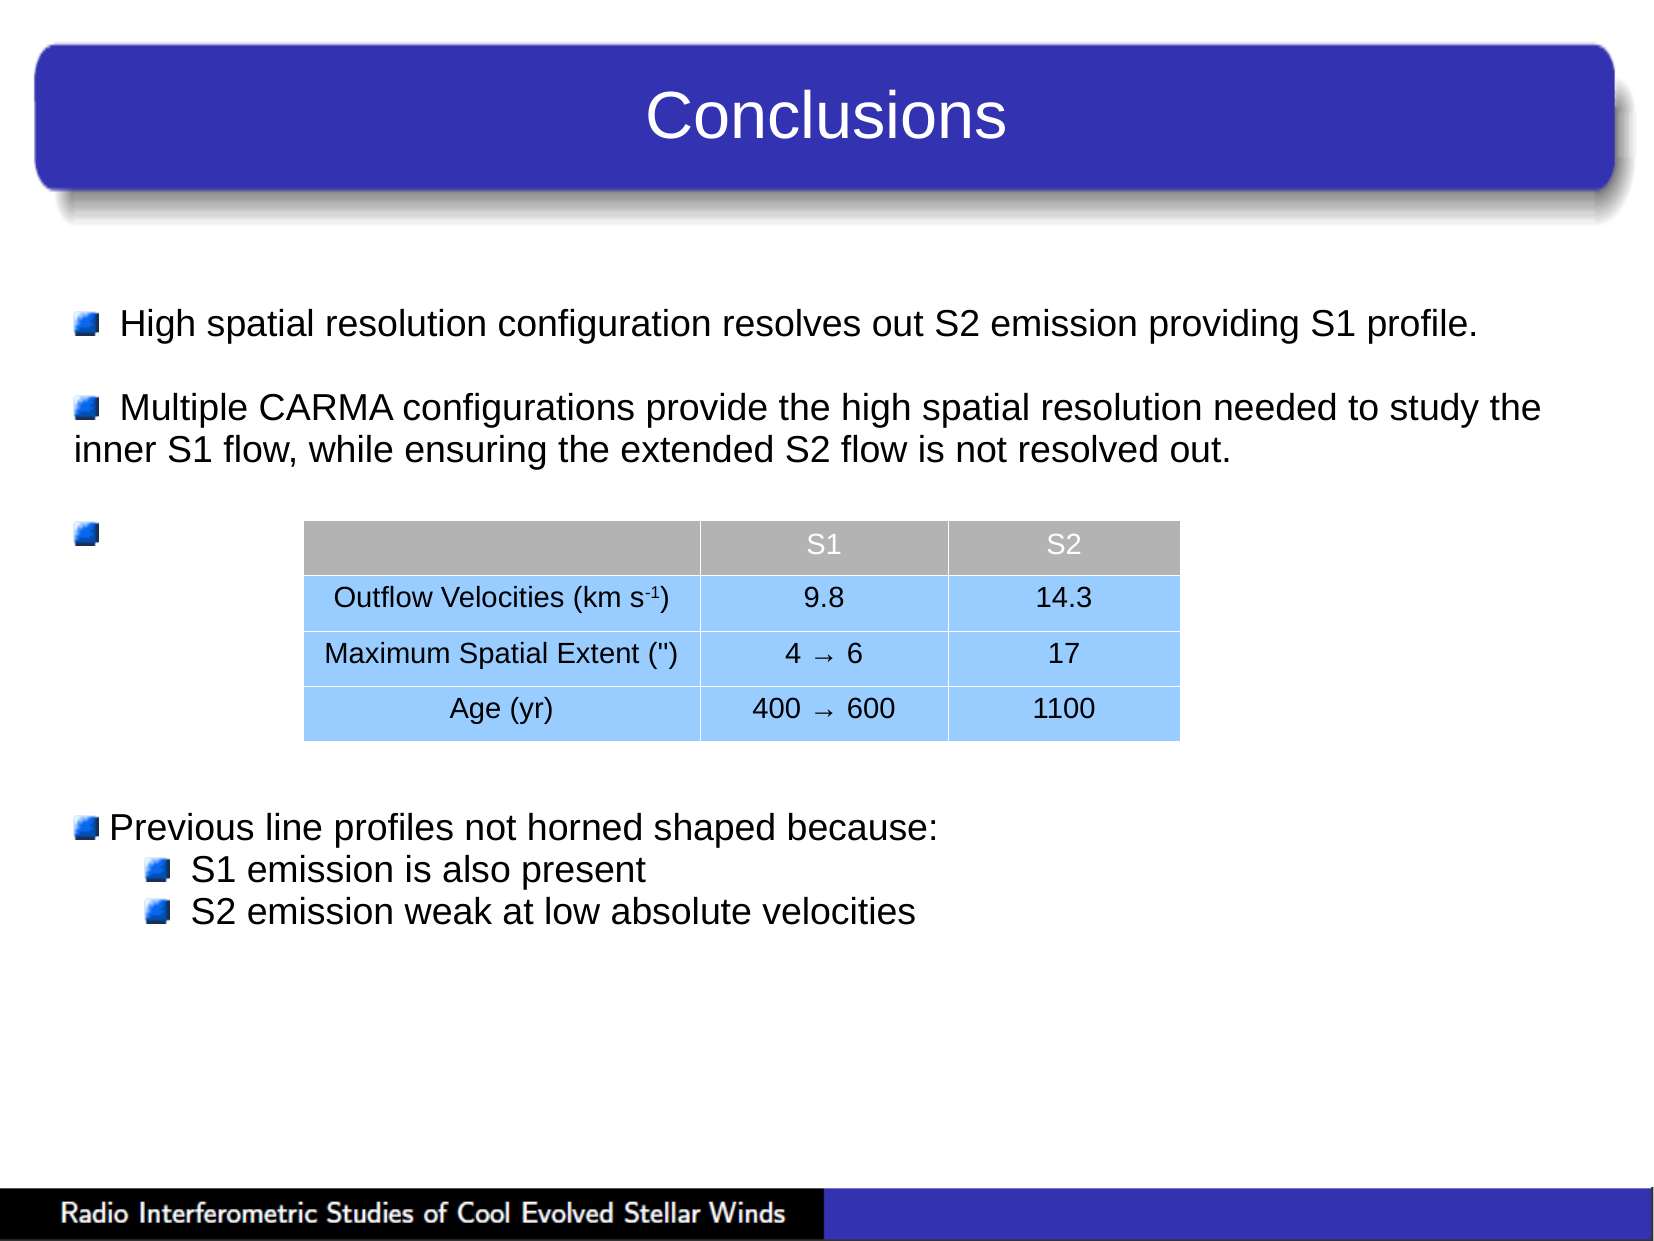

Conclusions
 High spatial resolution configuration resolves out S2 emission providing S1 profile.
 Multiple CARMA configurations provide the high spatial resolution needed to study the inner S1 flow, while ensuring the extended S2 flow is not resolved out.
 Previous line profiles not horned shaped because:
 S1 emission is also present
 S2 emission weak at low absolute velocities
| | S1 | S2 |
| --- | --- | --- |
| Outflow Velocities (km s-1) | 9.8 | 14.3 |
| Maximum Spatial Extent ('') | 4 → 6 | 17 |
| Age (yr) | 400 → 600 | 1100 |